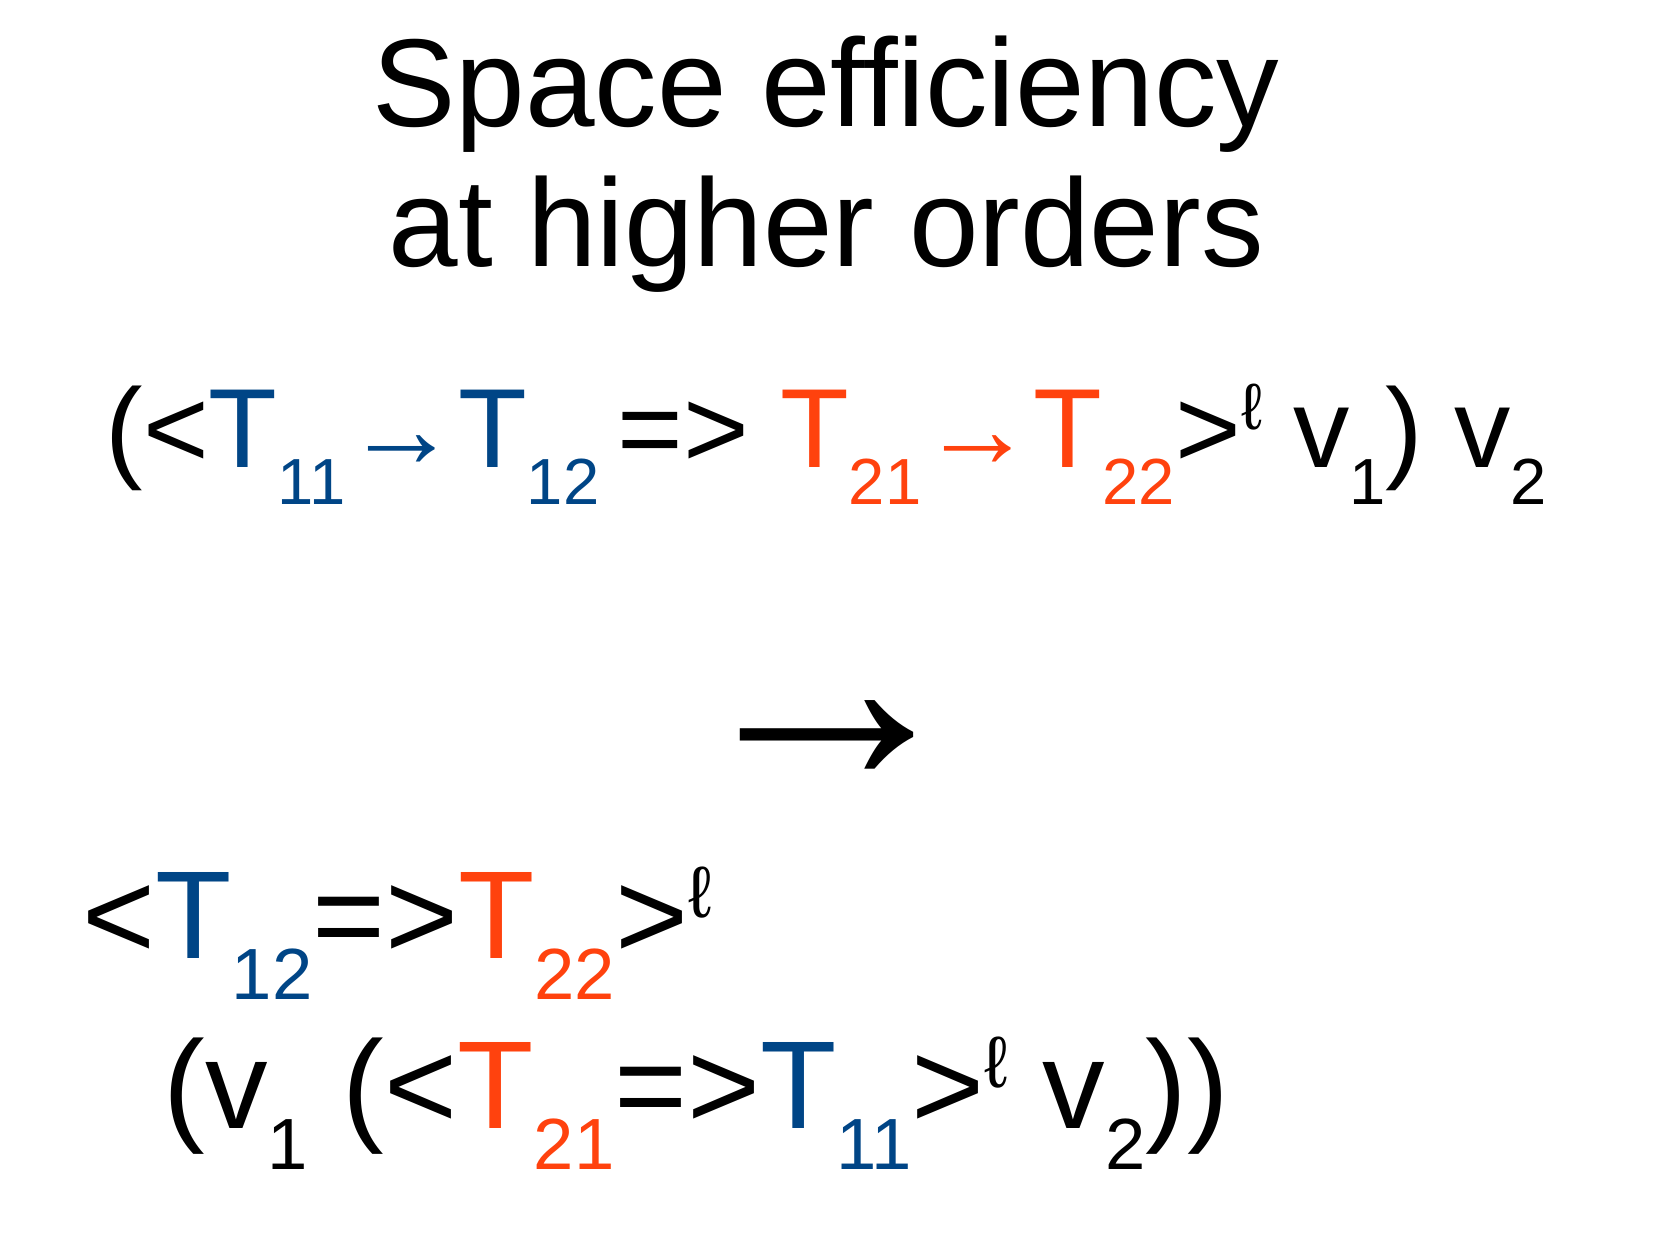

# Space efficiency at higher orders
(<T11→T12 => T21→T22>ℓ v1) v2
→
<T12=>T22>ℓ
 (v1 (<T21=>T11>ℓ v2))